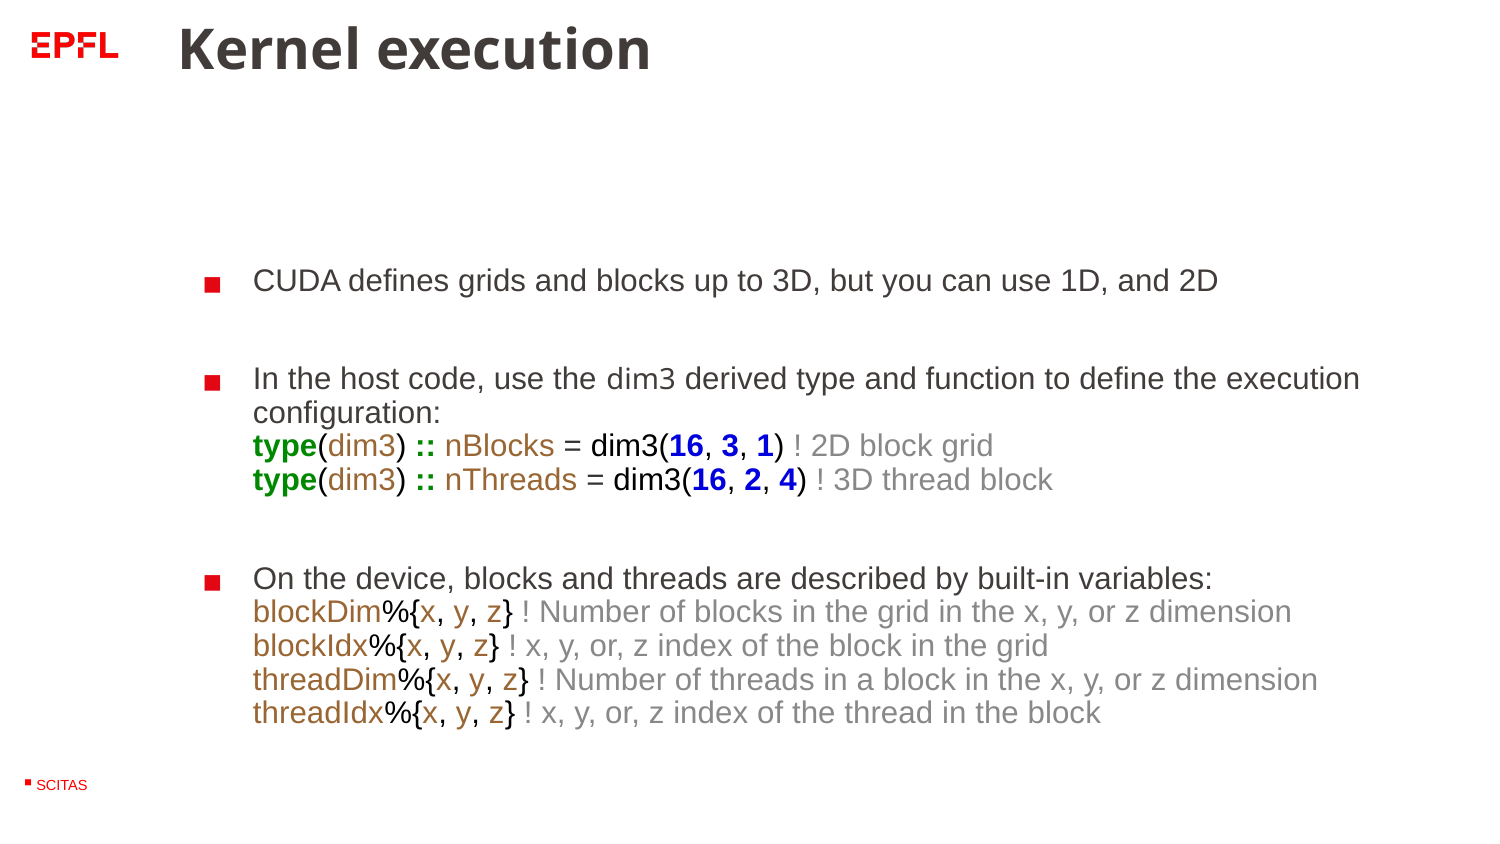

# Kernel execution
CUDA defines grids and blocks up to 3D, but you can use 1D, and 2D
In the host code, use the dim3 derived type and function to define the execution configuration:
type(dim3) :: nBlocks = dim3(16, 3, 1) ! 2D block grid
type(dim3) :: nThreads = dim3(16, 2, 4) ! 3D thread block
On the device, blocks and threads are described by built-in variables:
blockDim%{x, y, z} ! Number of blocks in the grid in the x, y, or z dimension
blockIdx%{x, y, z} ! x, y, or, z index of the block in the grid
threadDim%{x, y, z} ! Number of threads in a block in the x, y, or z dimension
threadIdx%{x, y, z} ! x, y, or, z index of the thread in the block